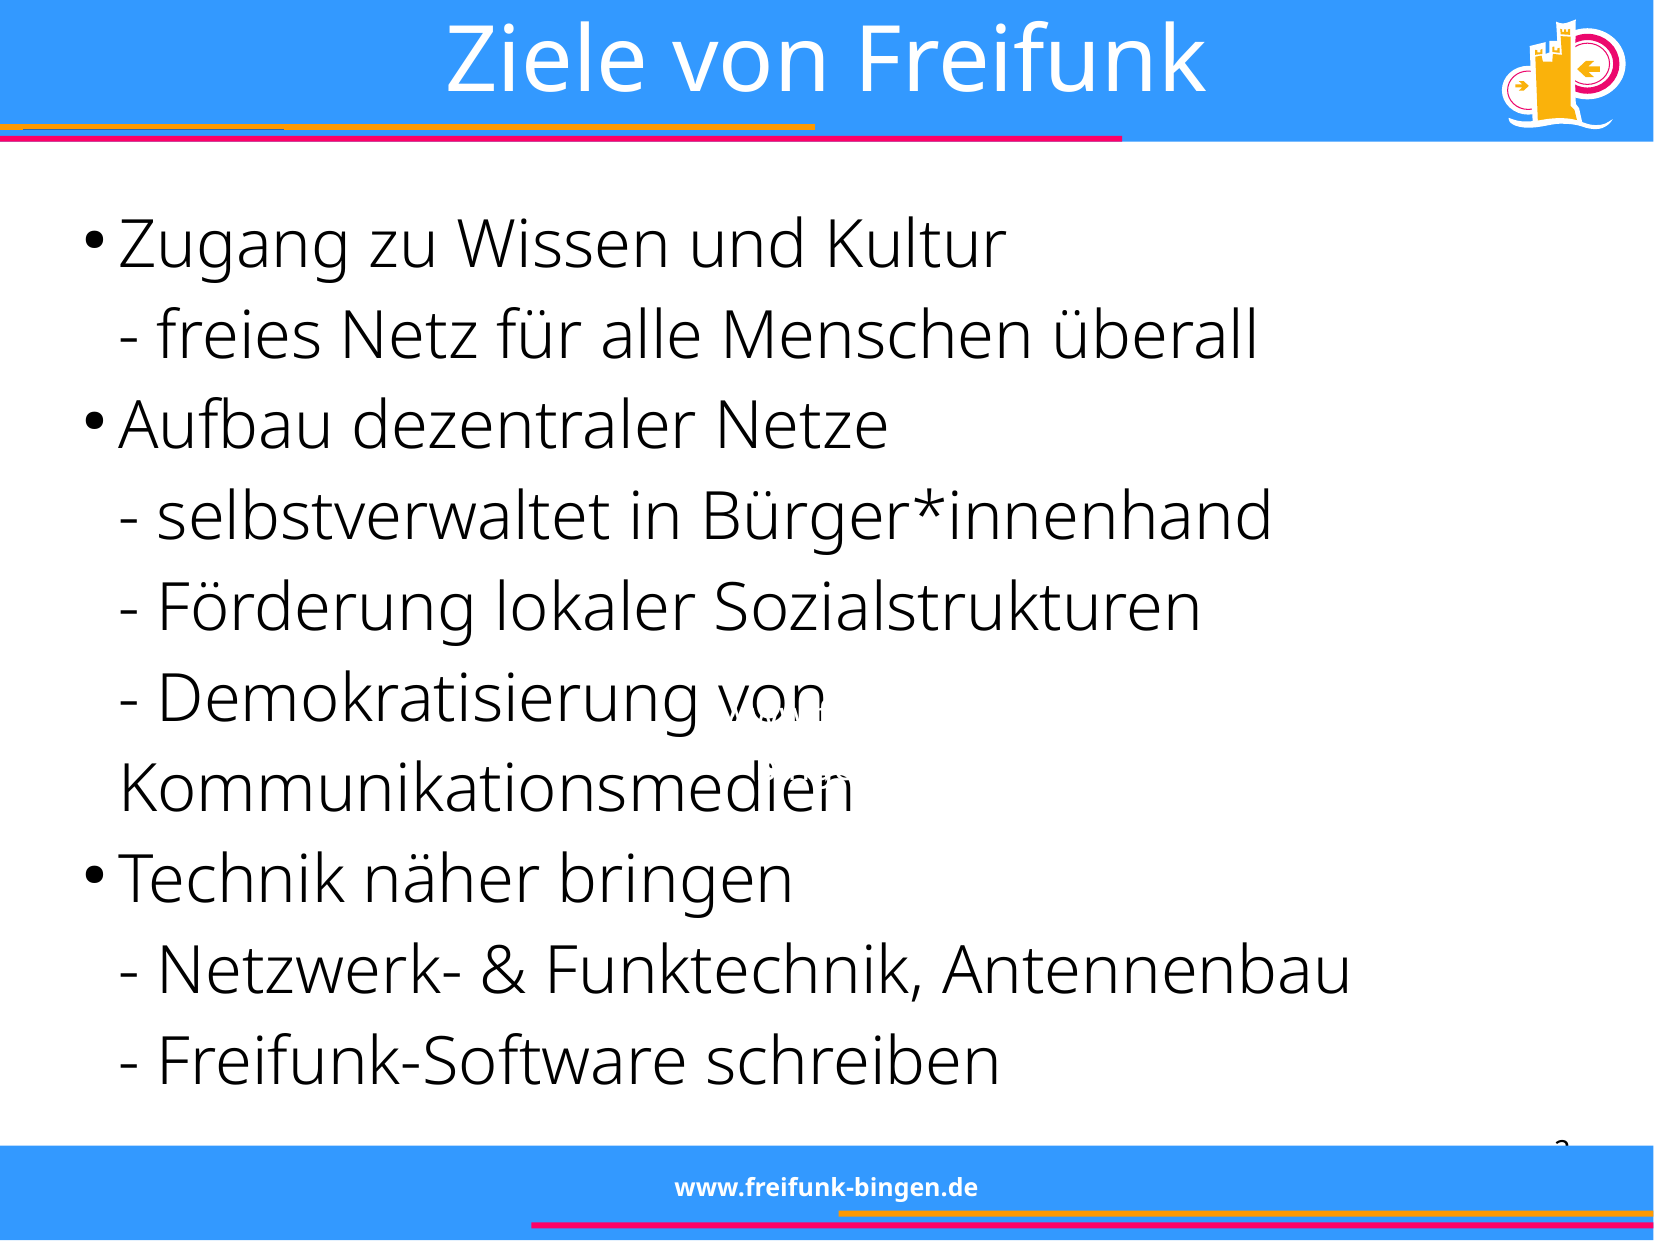

# Ziele von Freifunk
Zugang zu Wissen und Kultur
- freies Netz für alle Menschen überall
Aufbau dezentraler Netze
- selbstverwaltet in Bürger*innenhand
- Förderung lokaler Sozialstrukturen
- Demokratisierung von Kommunikationsmedien
Technik näher bringen
- Netzwerk- & Funktechnik, Antennenbau
- Freifunk-Software schreiben
www.freifunk-bingen.de
2
www.freifunk-bingen.de